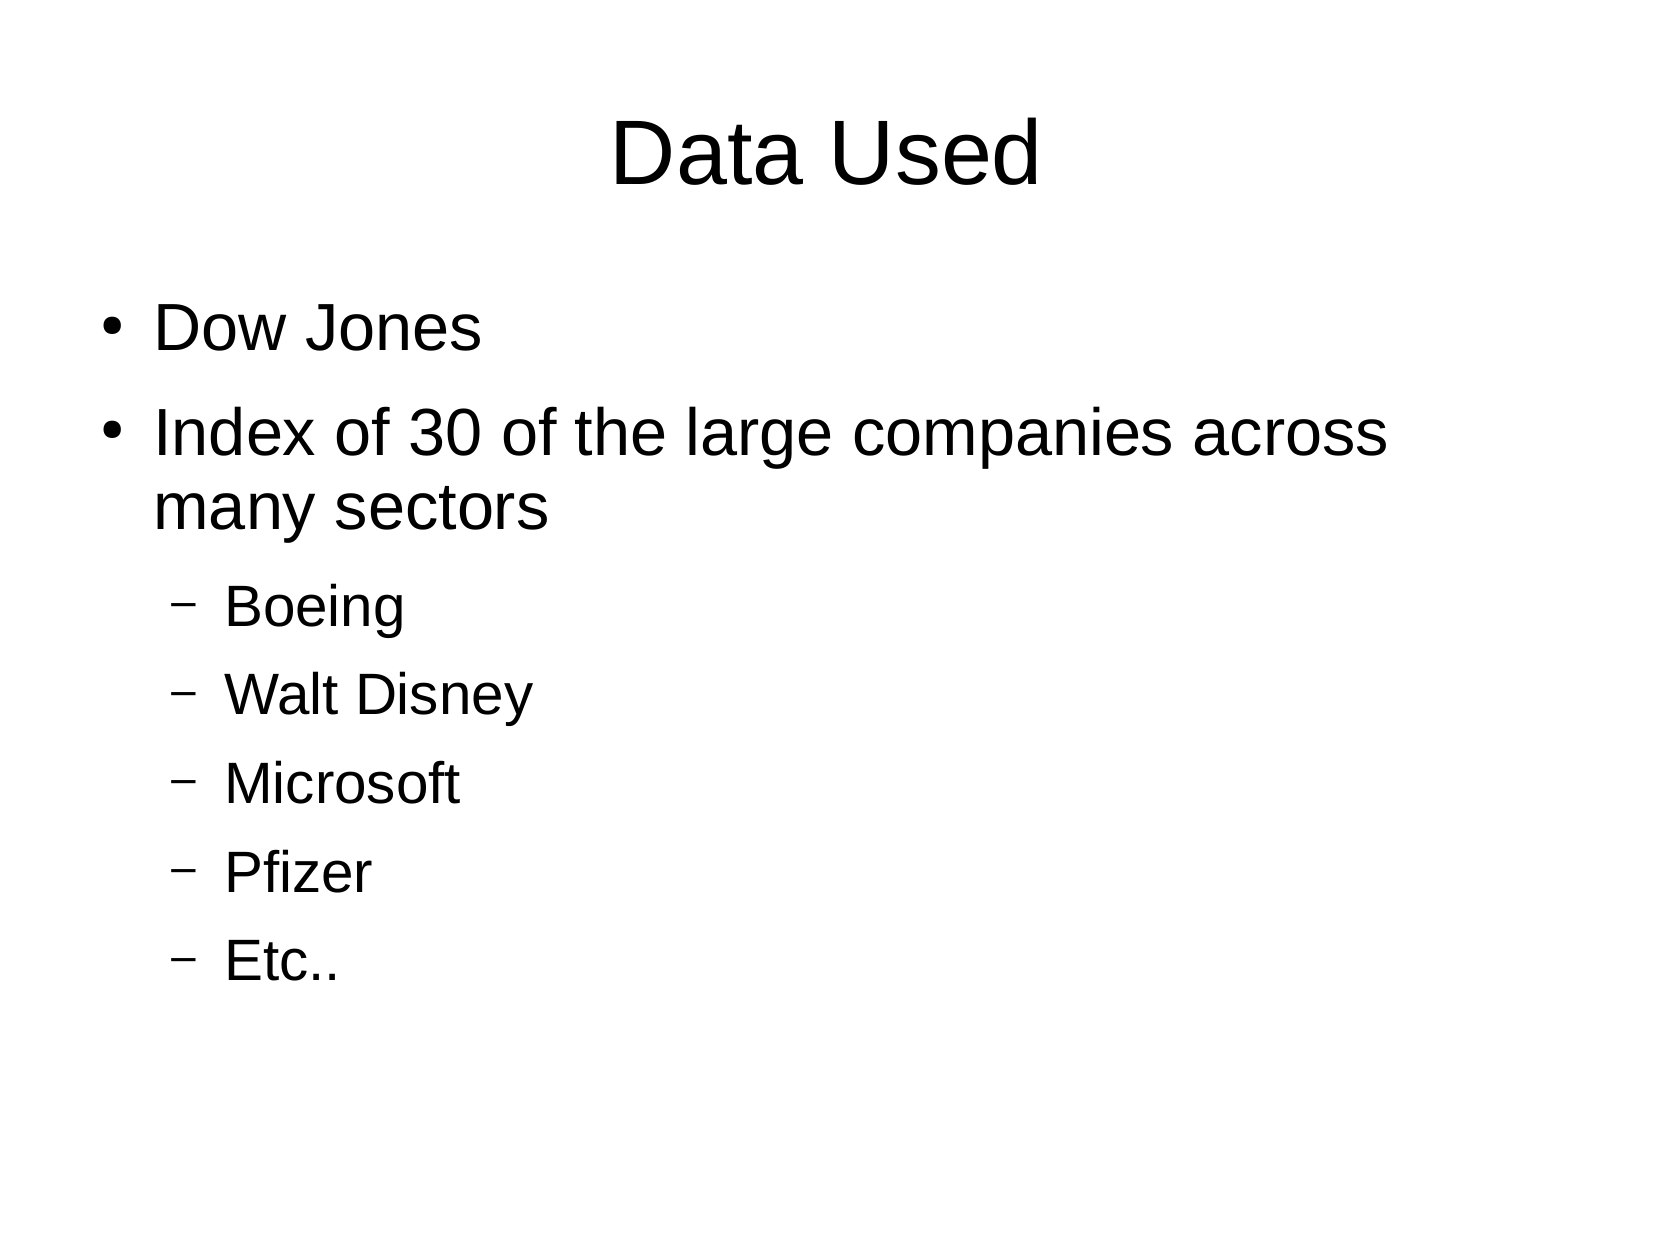

# Data Used
Dow Jones
Index of 30 of the large companies across many sectors
Boeing
Walt Disney
Microsoft
Pfizer
Etc..